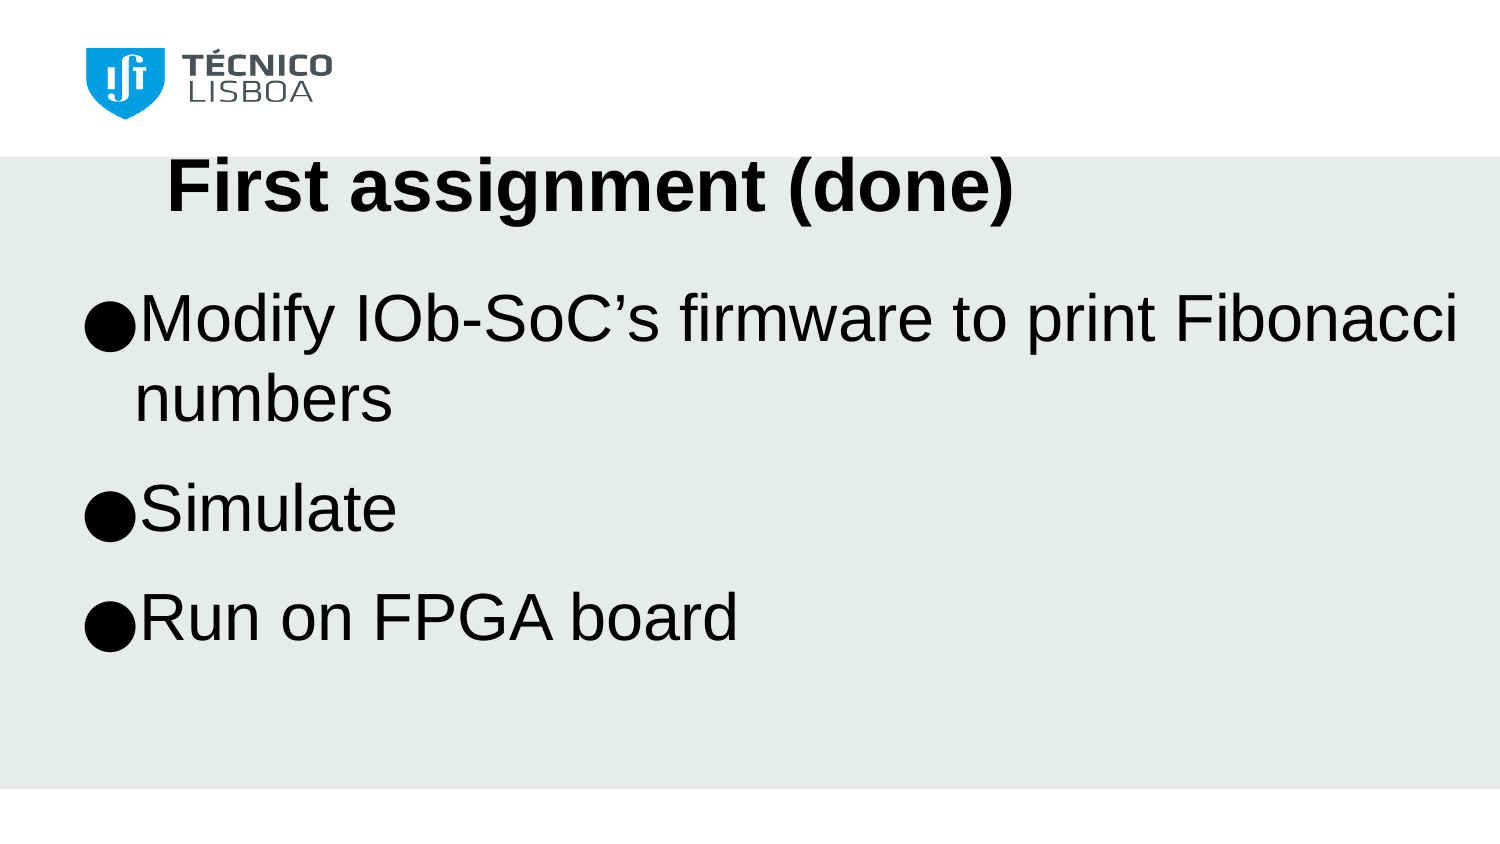

First assignment (done)
Modify IOb-SoC’s firmware to print Fibonacci numbers
Simulate
Run on FPGA board